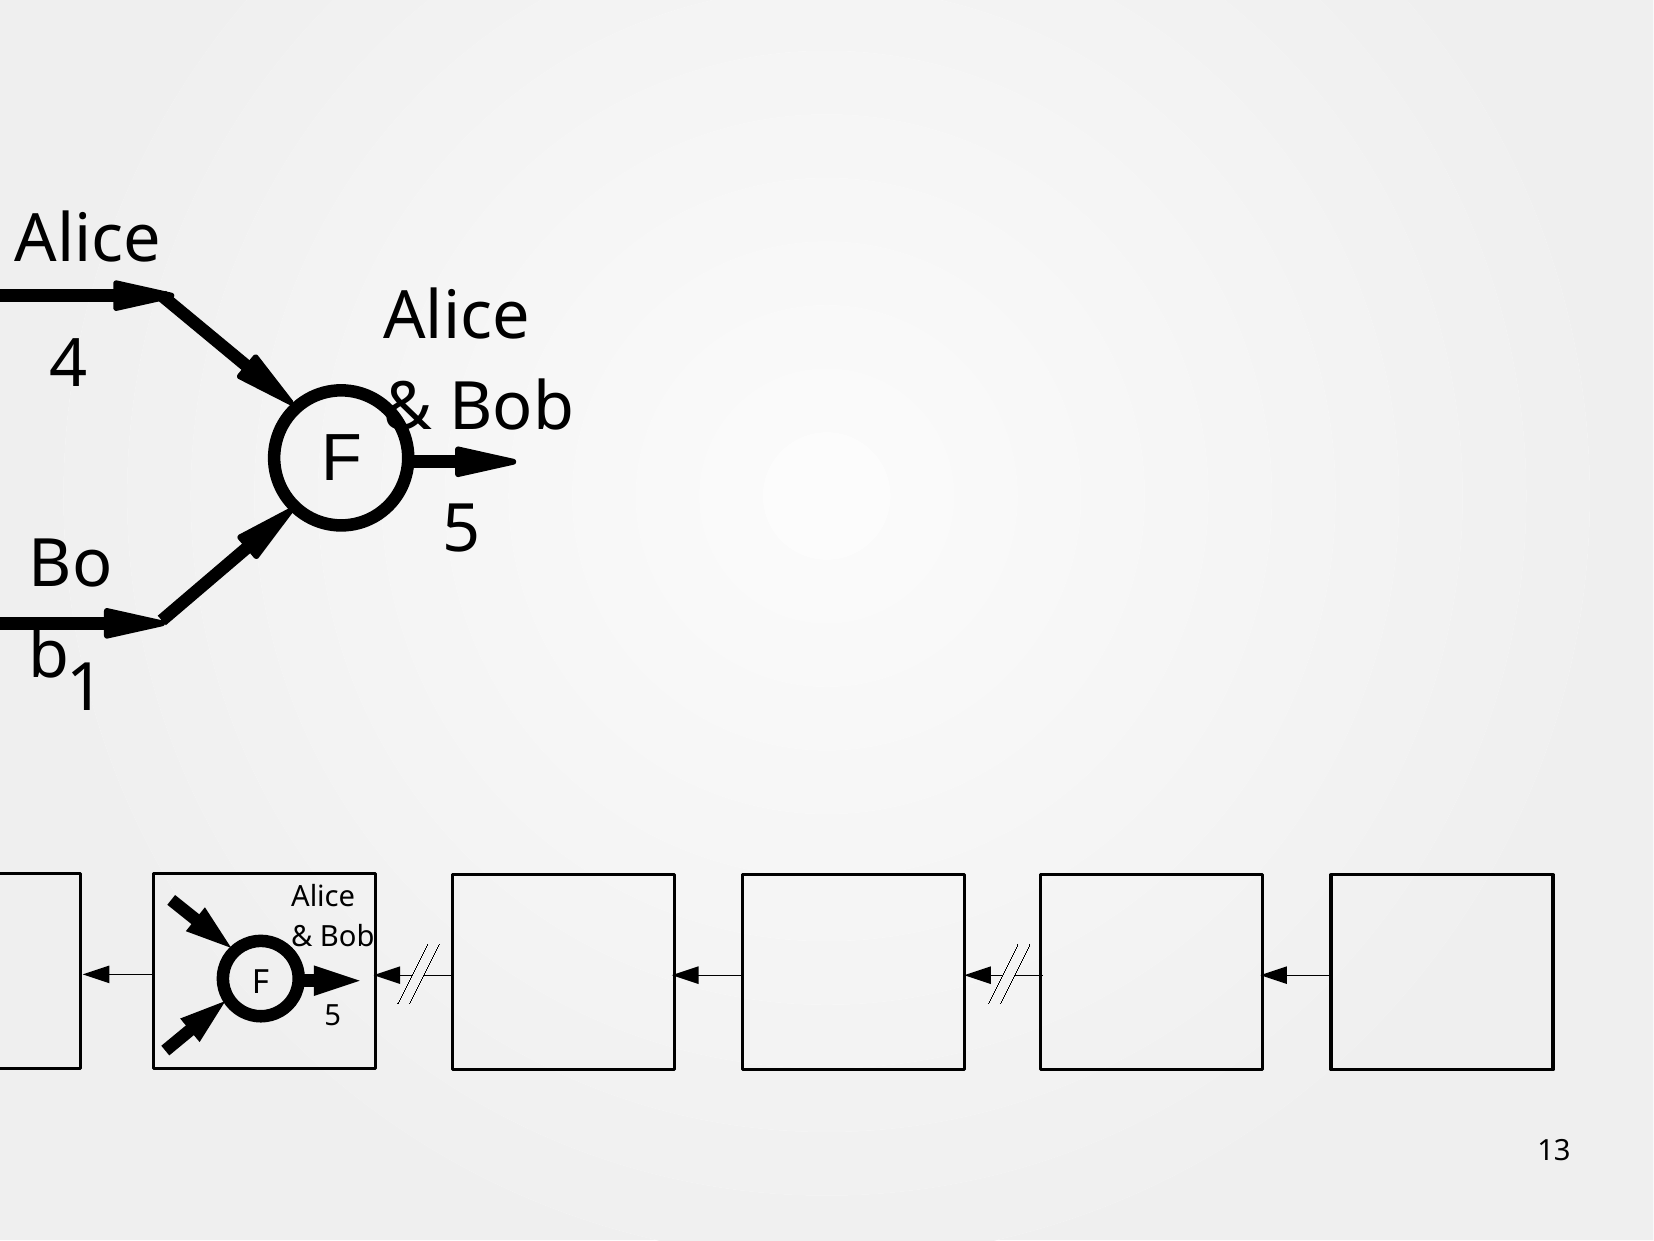

Alice
Alice
& Bob
4
F
5
Bob
1
Alice
& Bob
F
5
13